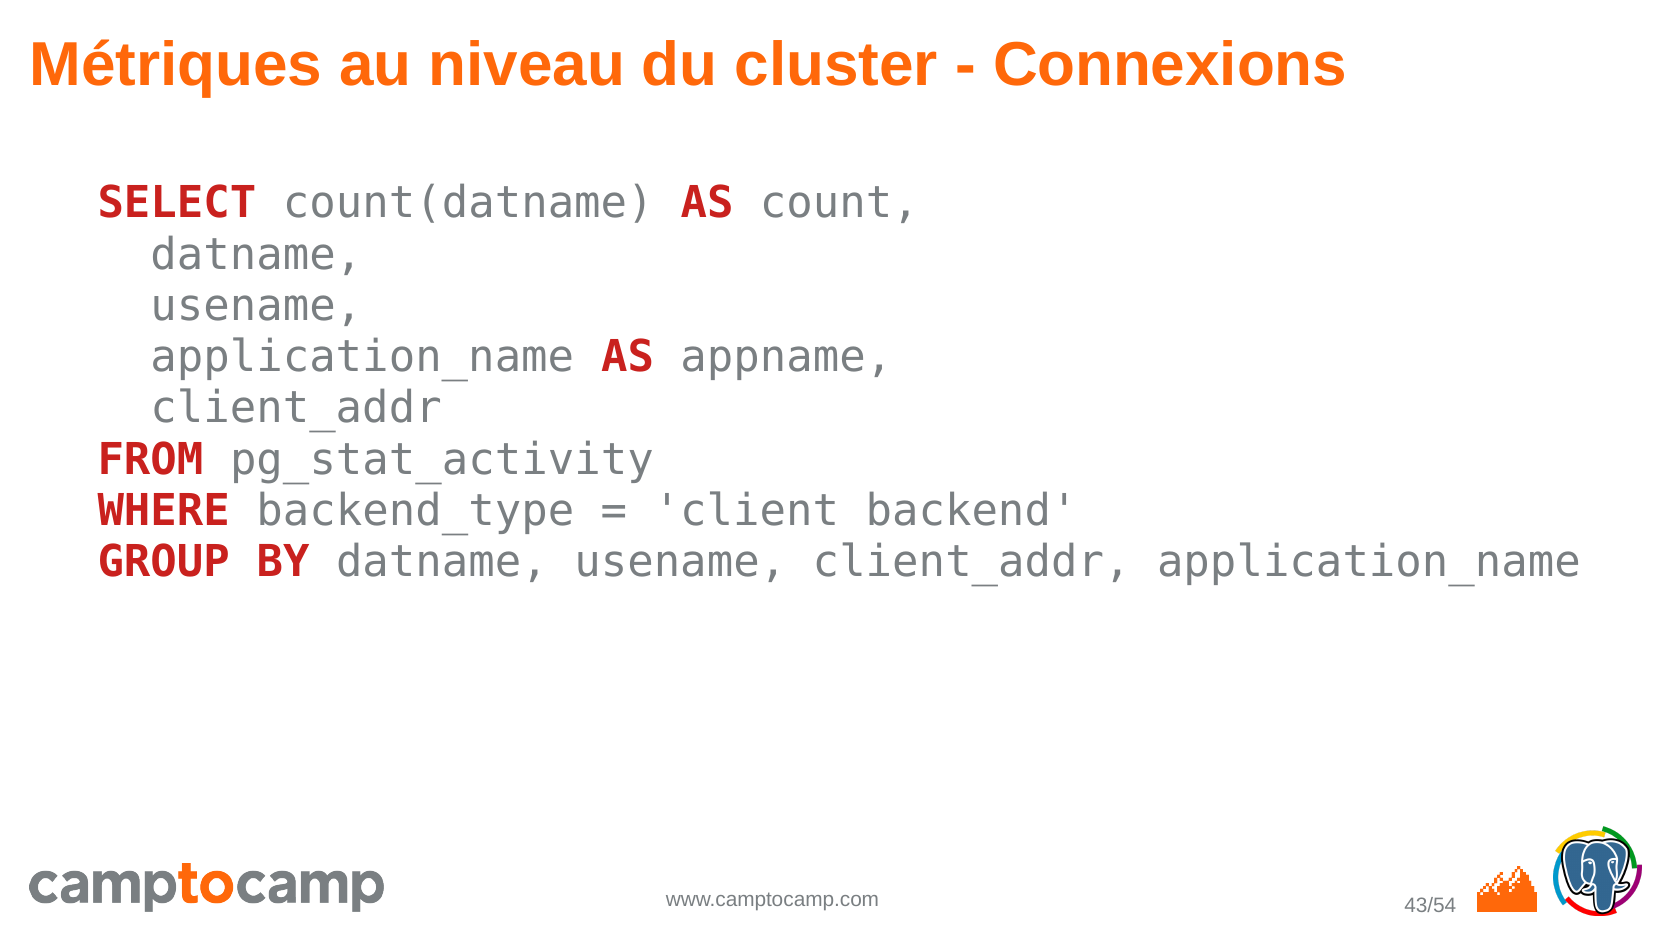

# Métriques au niveau du cluster - Connexions
SELECT count(datname) AS count,
 datname,
 usename,
 application_name AS appname,
 client_addr
FROM pg_stat_activity
WHERE backend_type = 'client backend'
GROUP BY datname, usename, client_addr, application_name